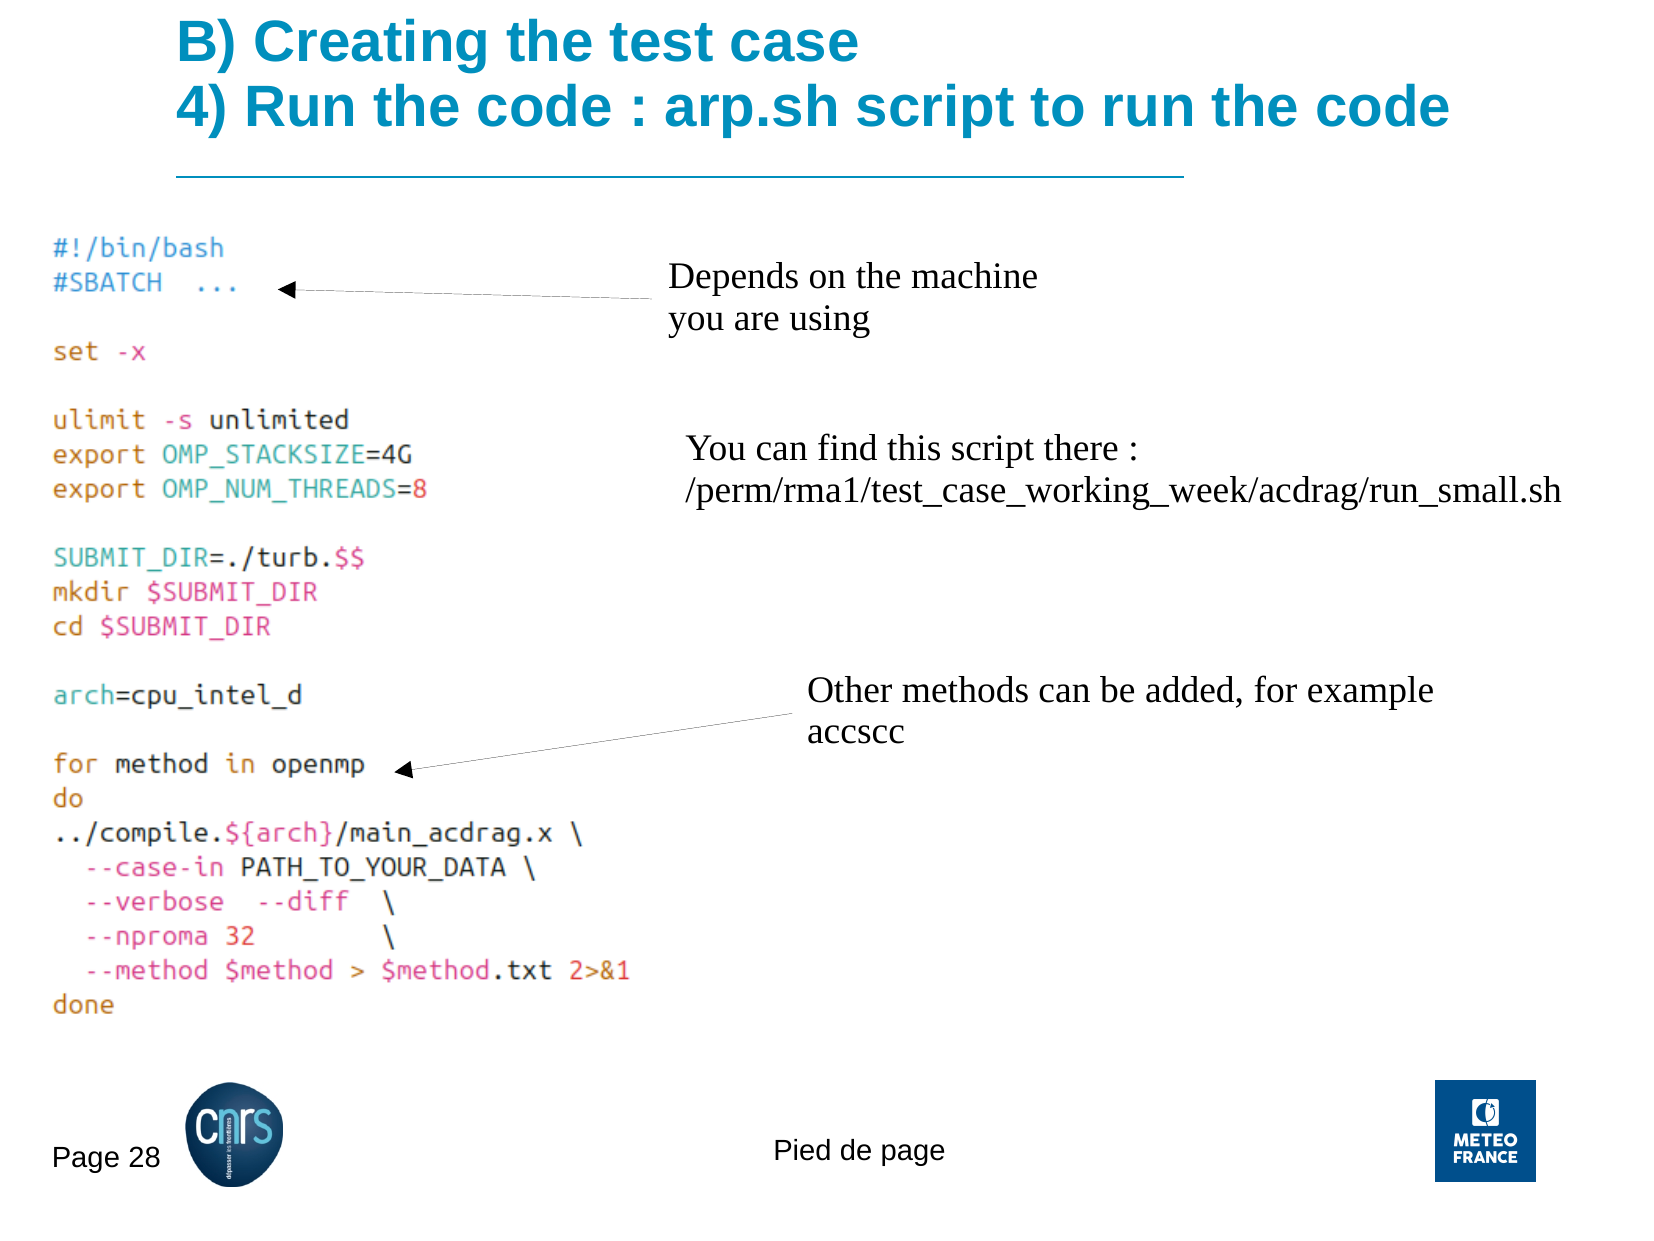

# B) Creating the test case 4) Run the code : arp.sh script to run the code
Depends on the machine you are using
You can find this script there :
/perm/rma1/test_case_working_week/acdrag/run_small.sh
Other methods can be added, for example accscc
Pied de page
28